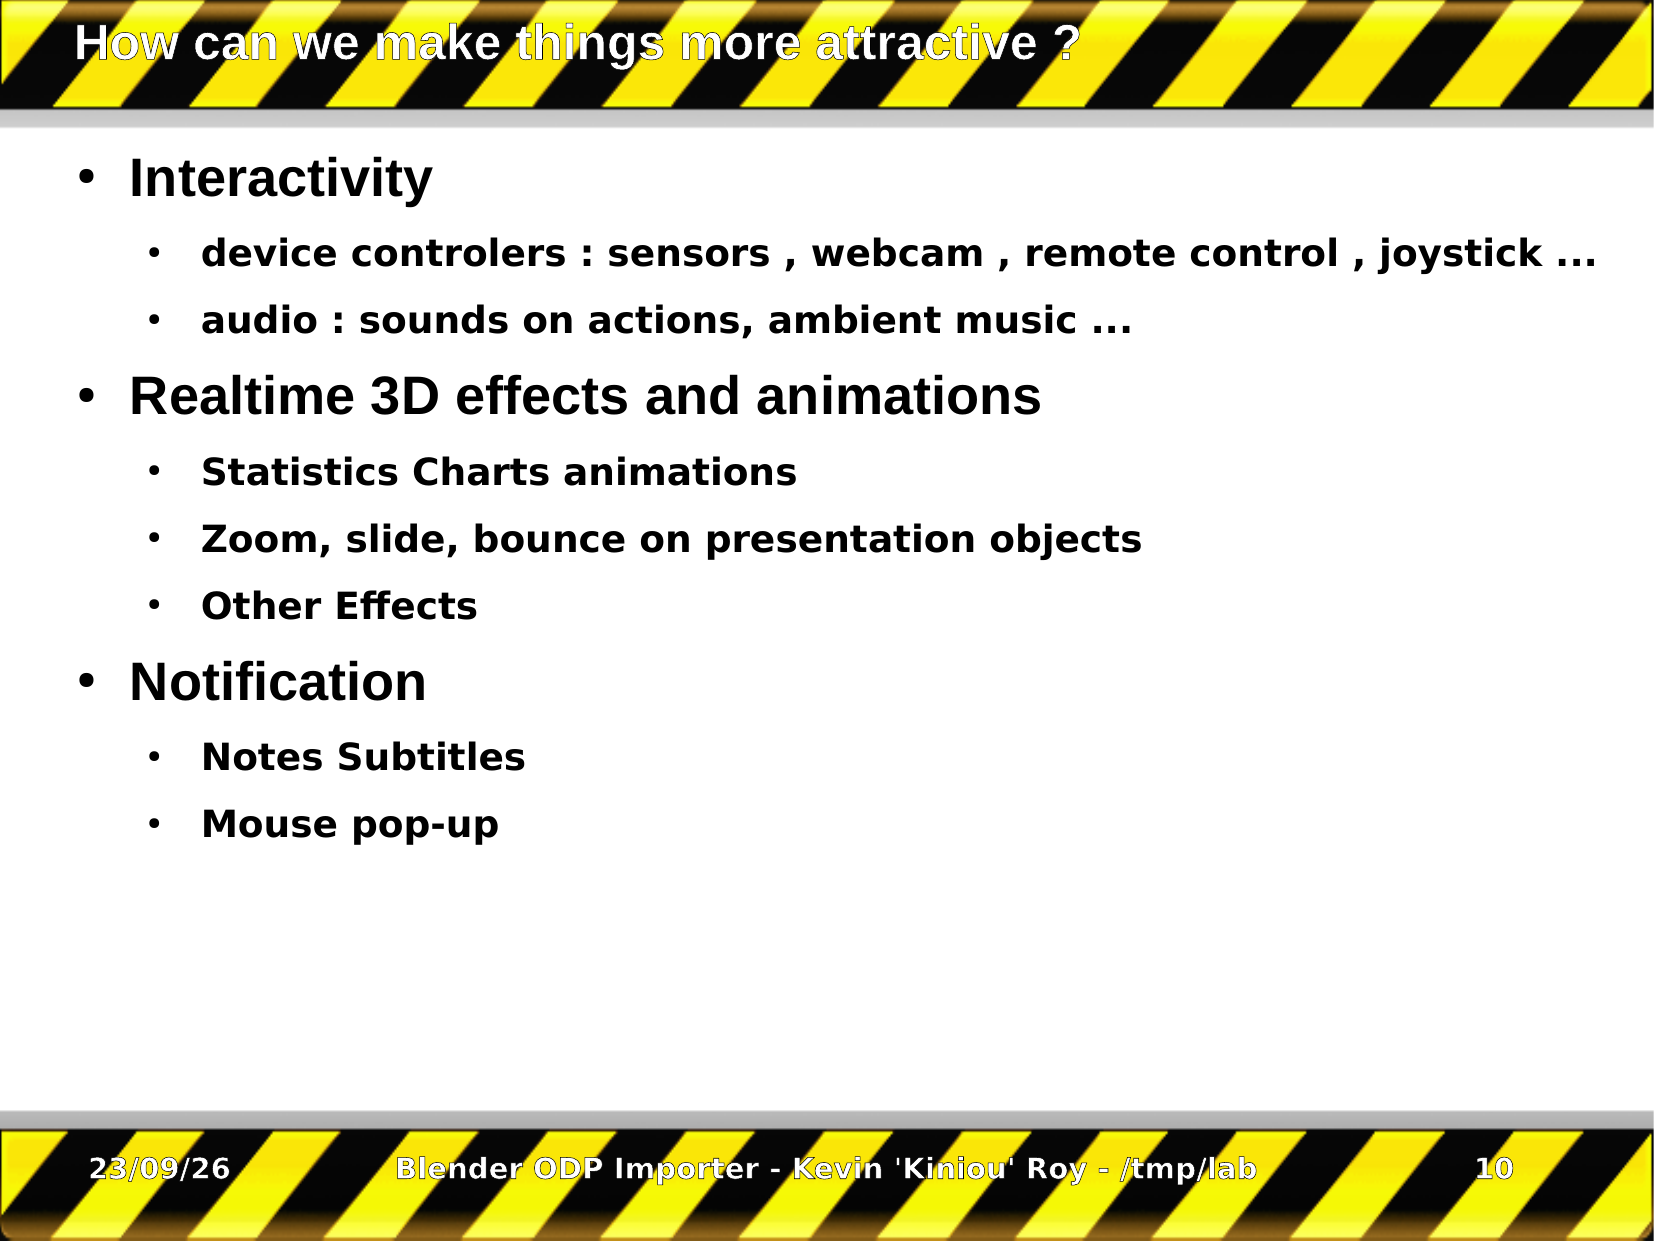

# How can we make things more attractive ?
Interactivity
device controlers : sensors , webcam , remote control , joystick ...
audio : sounds on actions, ambient music ...
Realtime 3D effects and animations
Statistics Charts animations
Zoom, slide, bounce on presentation objects
Other Effects
Notification
Notes Subtitles
Mouse pop-up
Blender ODP Importer - Kevin 'Kiniou' Roy - /tmp/lab
10